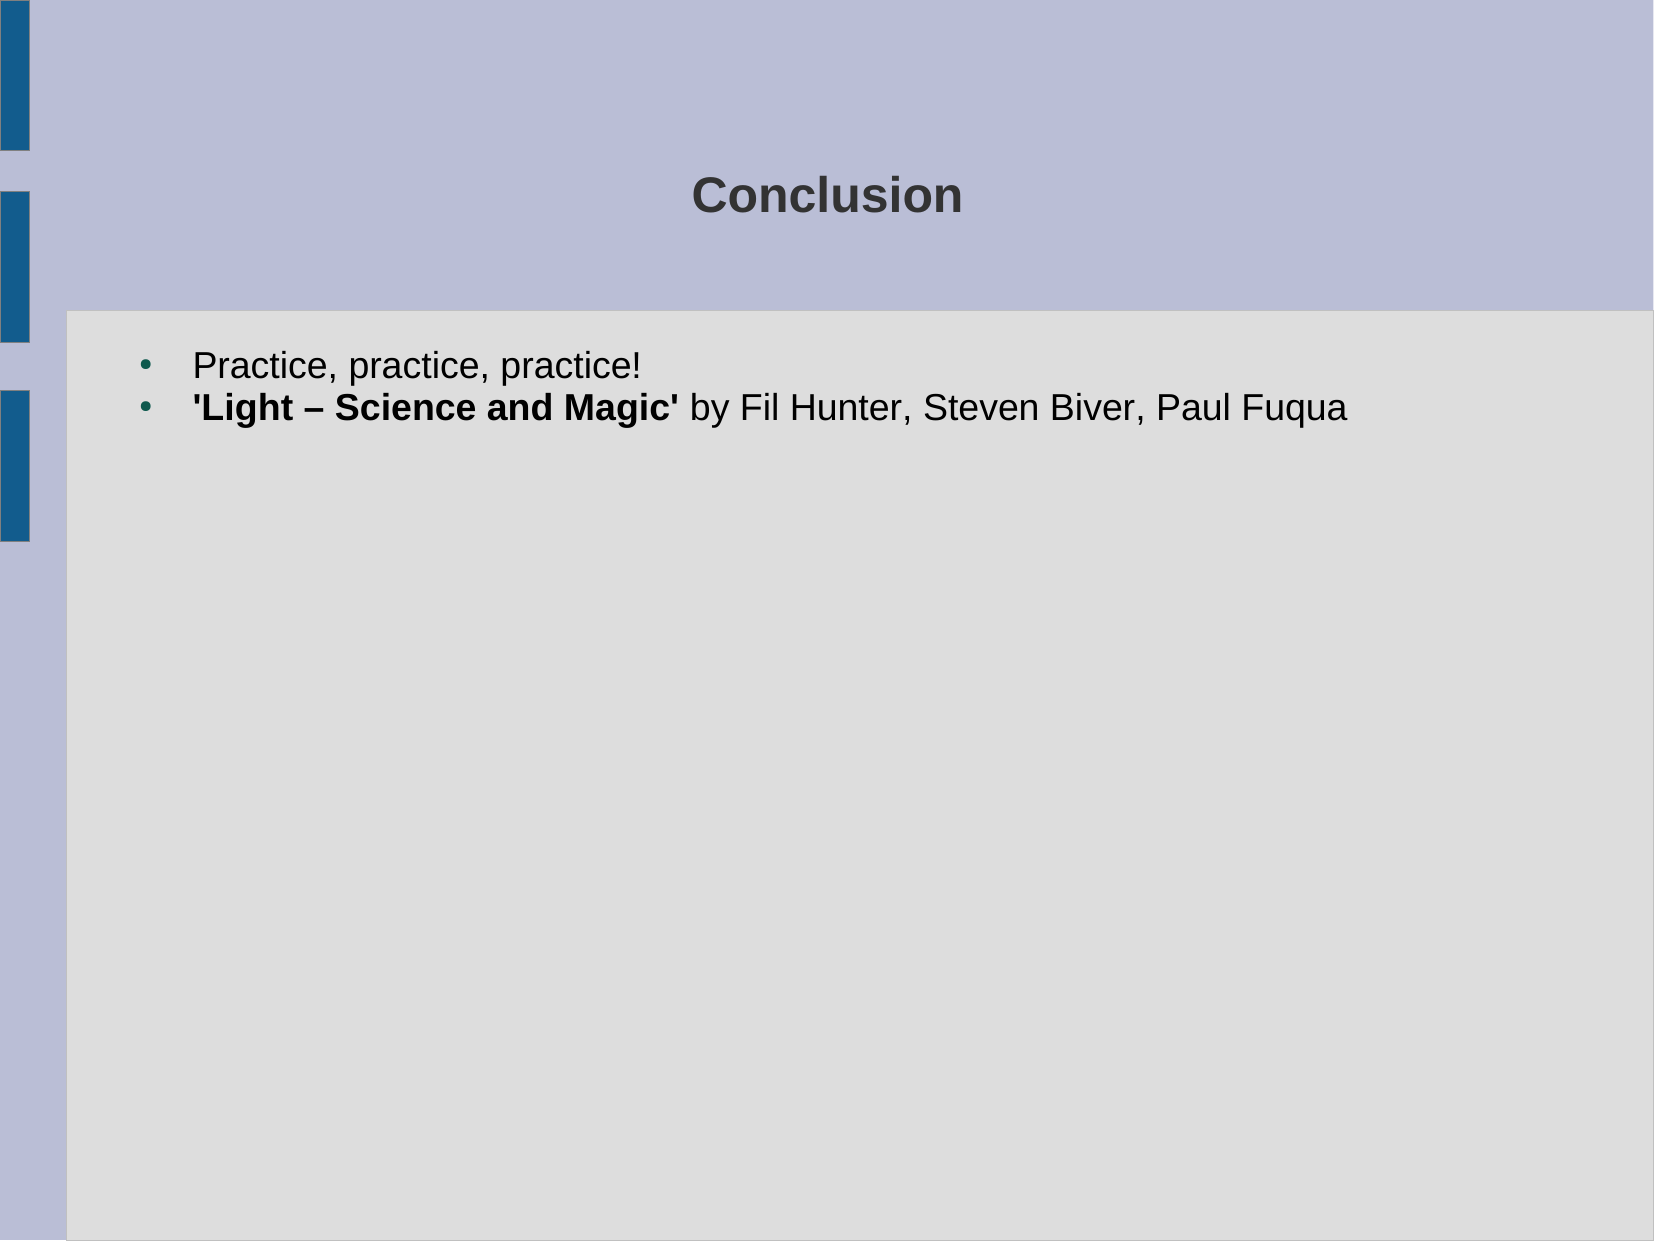

# Conclusion
Practice, practice, practice!
'Light – Science and Magic' by Fil Hunter, Steven Biver, Paul Fuqua